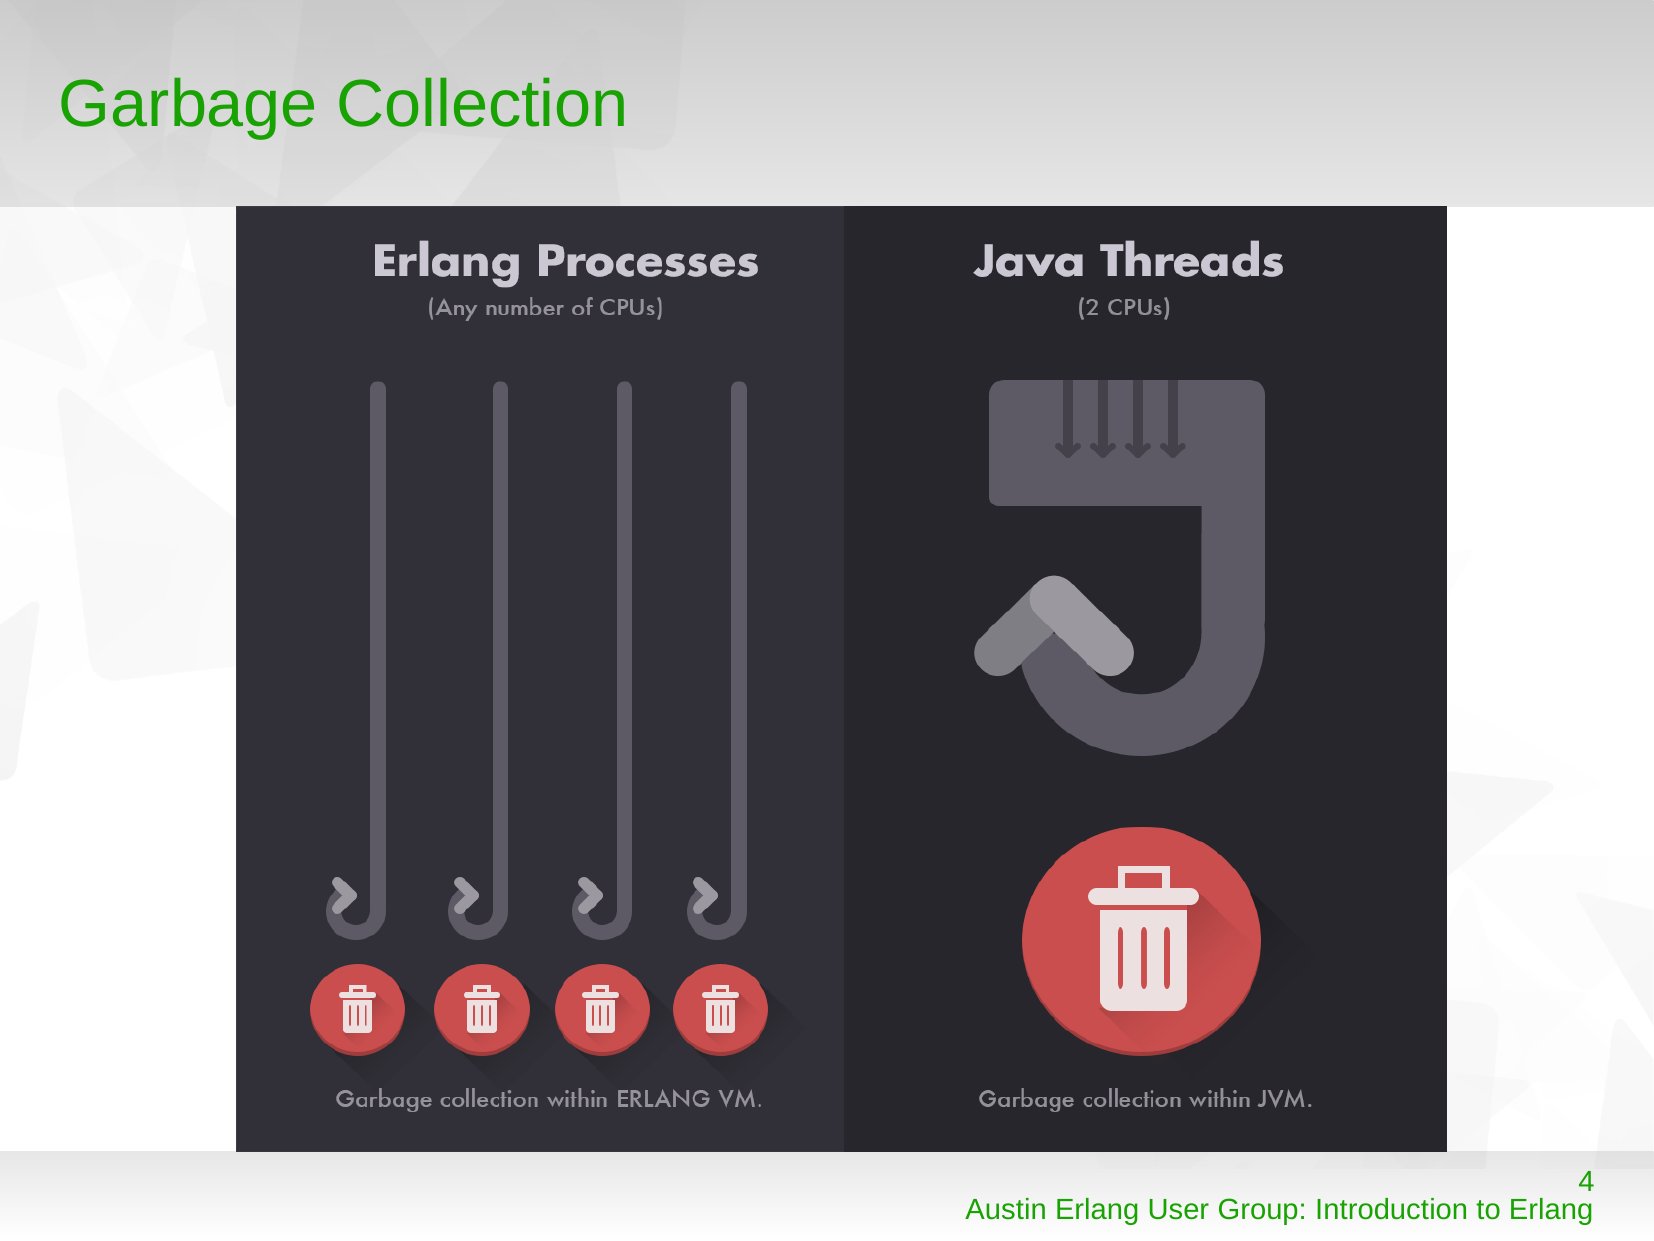

# Garbage Collection
4
Austin Erlang User Group: Introduction to Erlang